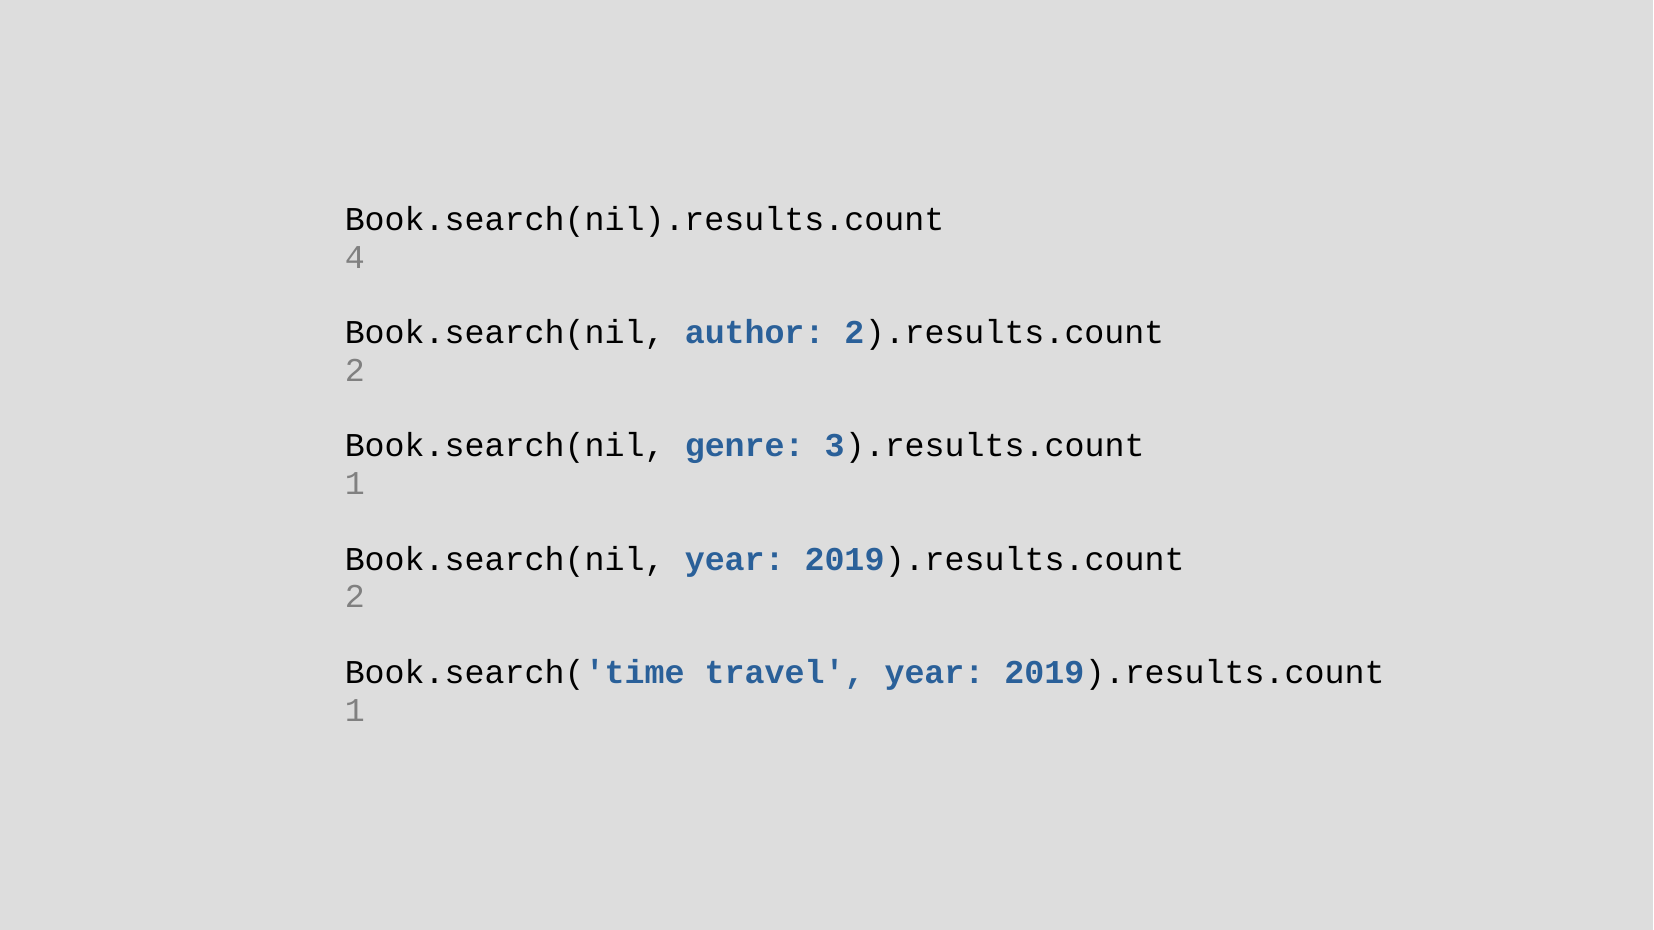

Book.search(nil).results.count
4
Book.search(nil, author: 2).results.count
2
Book.search(nil, genre: 3).results.count
1
Book.search(nil, year: 2019).results.count
2
Book.search('time travel', year: 2019).results.count
1